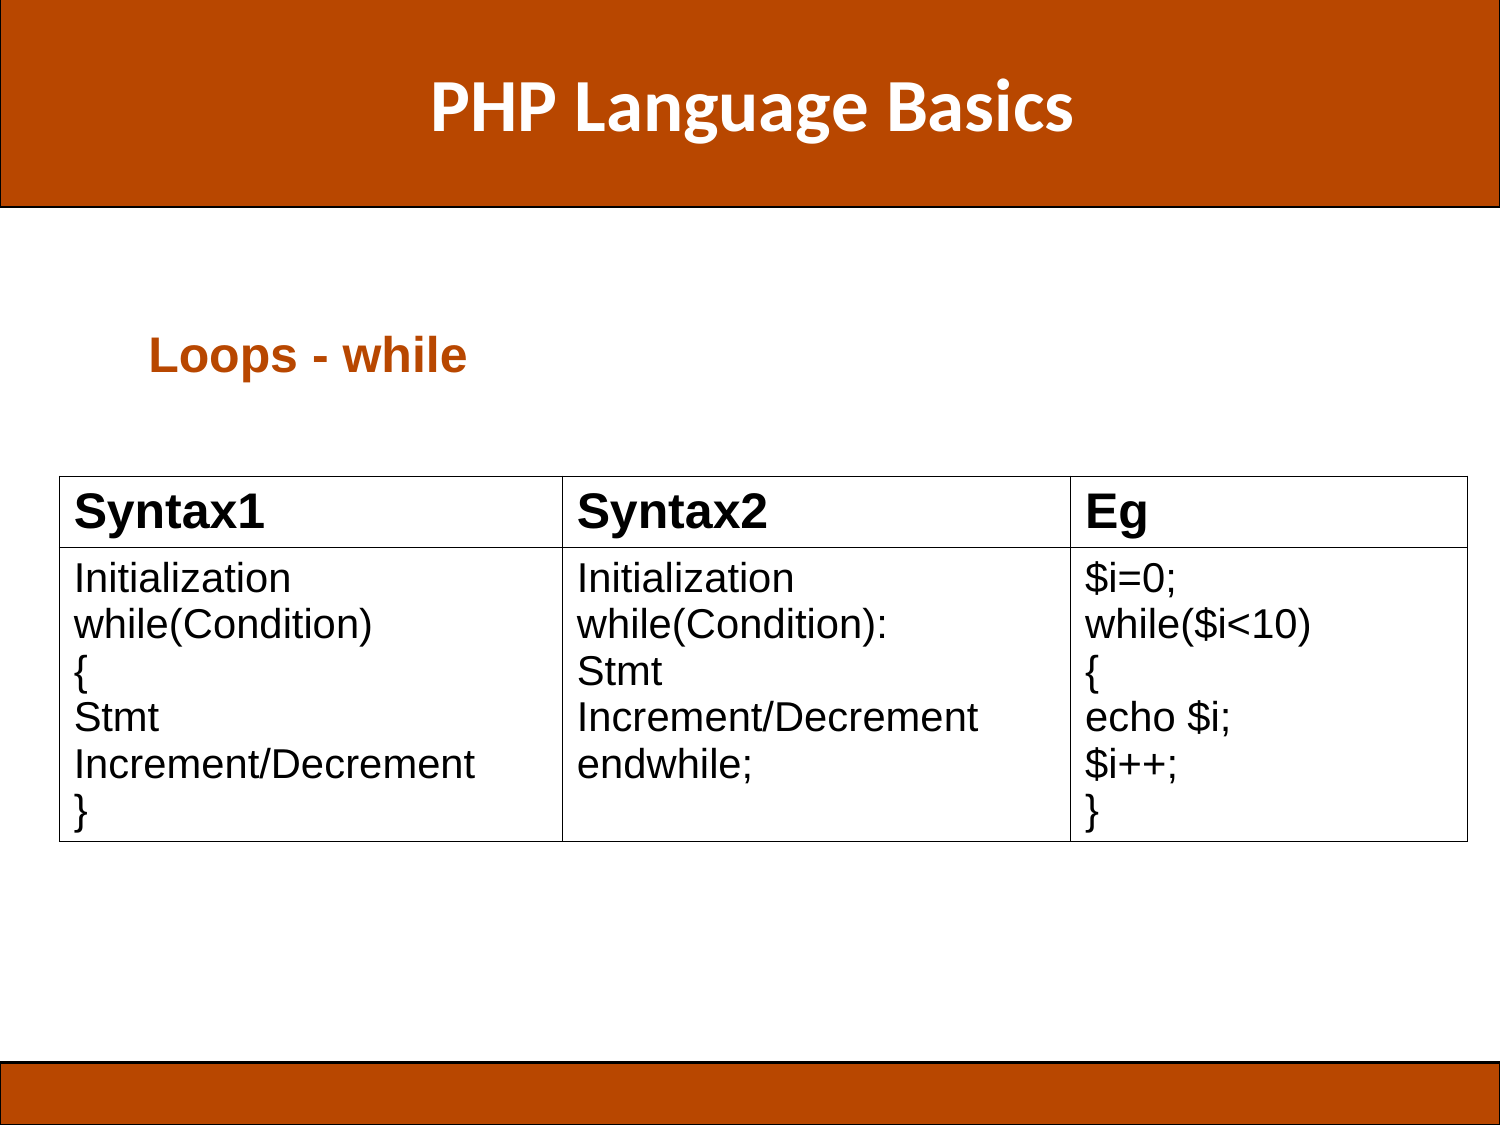

PHP Language Basics
# Loops - while
| Syntax1 | Syntax2 | Eg |
| --- | --- | --- |
| Initialization while(Condition) { Stmt Increment/Decrement } | Initialization while(Condition): Stmt Increment/Decrement endwhile; | $i=0; while($i<10) { echo $i; $i++; } |